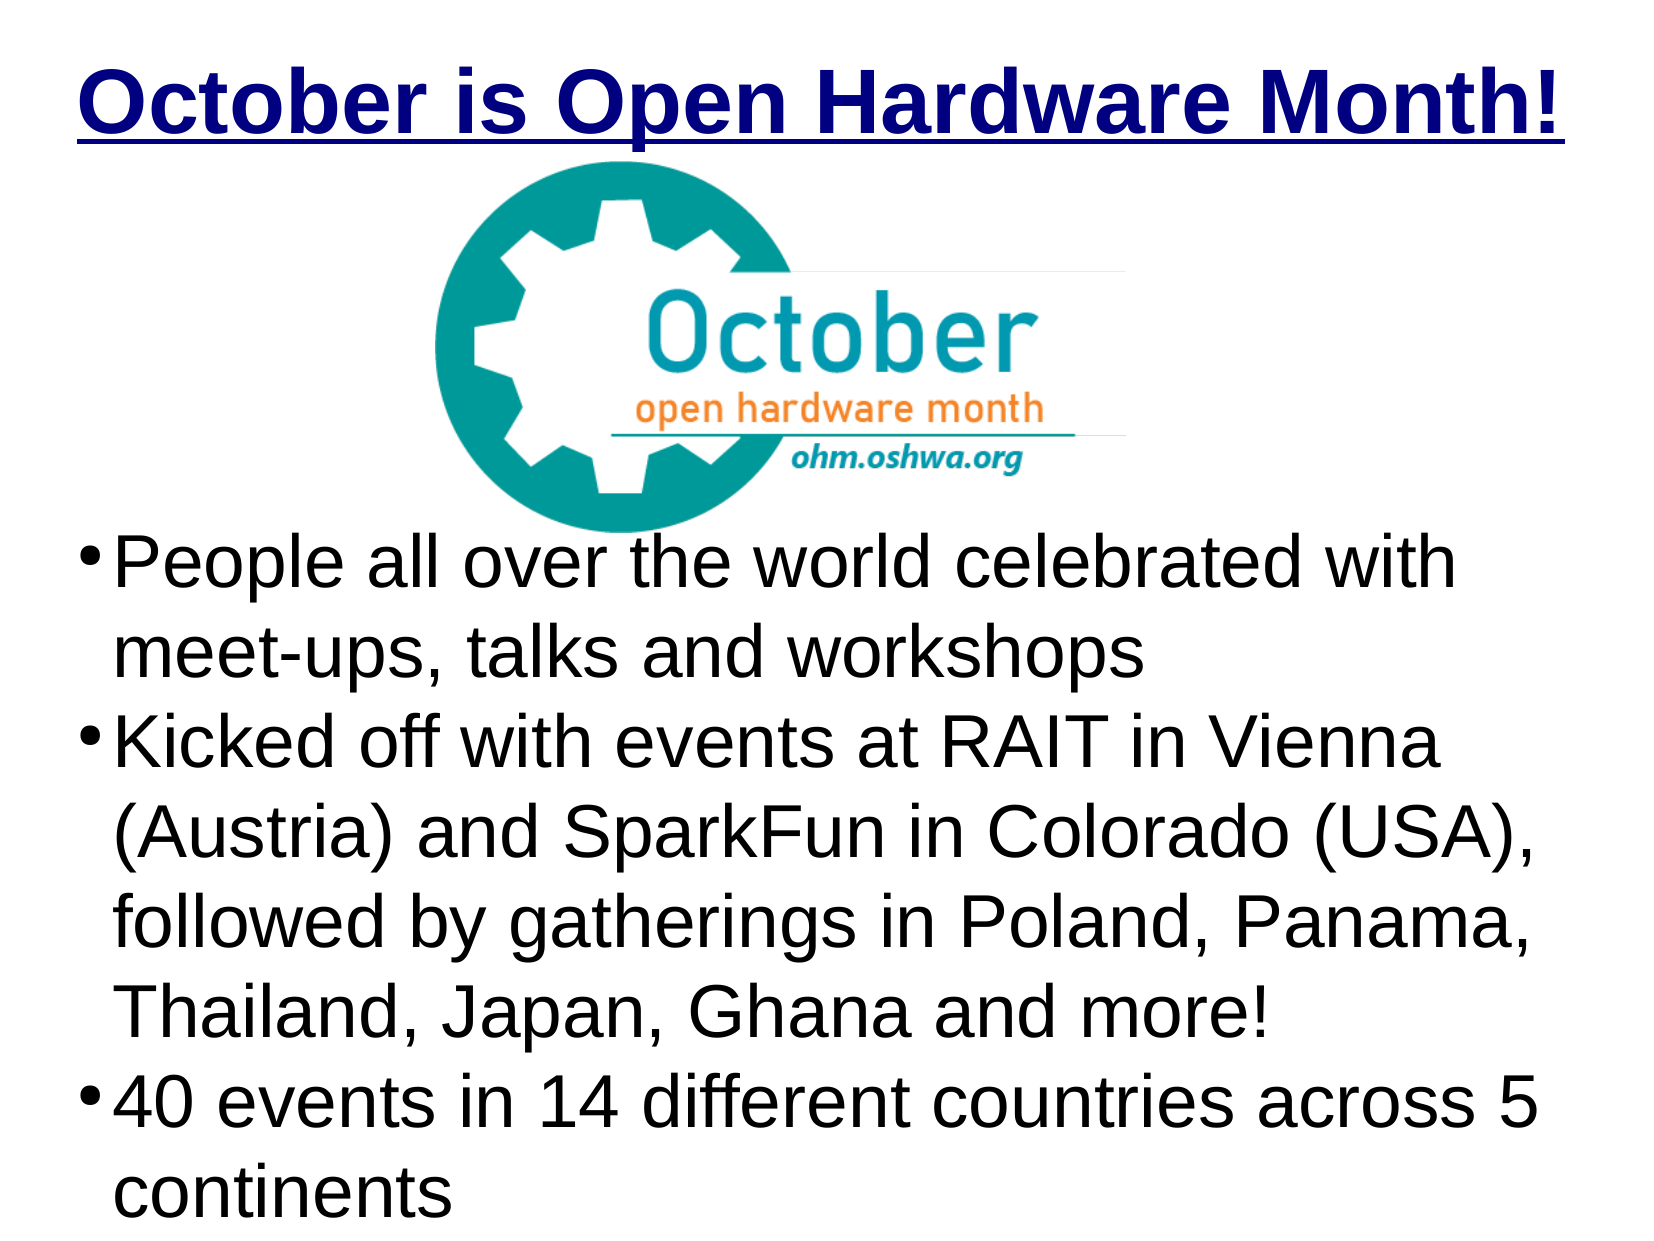

October is Open Hardware Month!
People all over the world celebrated with meet-ups, talks and workshops
Kicked off with events at RAIT in Vienna (Austria) and SparkFun in Colorado (USA), followed by gatherings in Poland, Panama, Thailand, Japan, Ghana and more!
40 events in 14 different countries across 5 continents